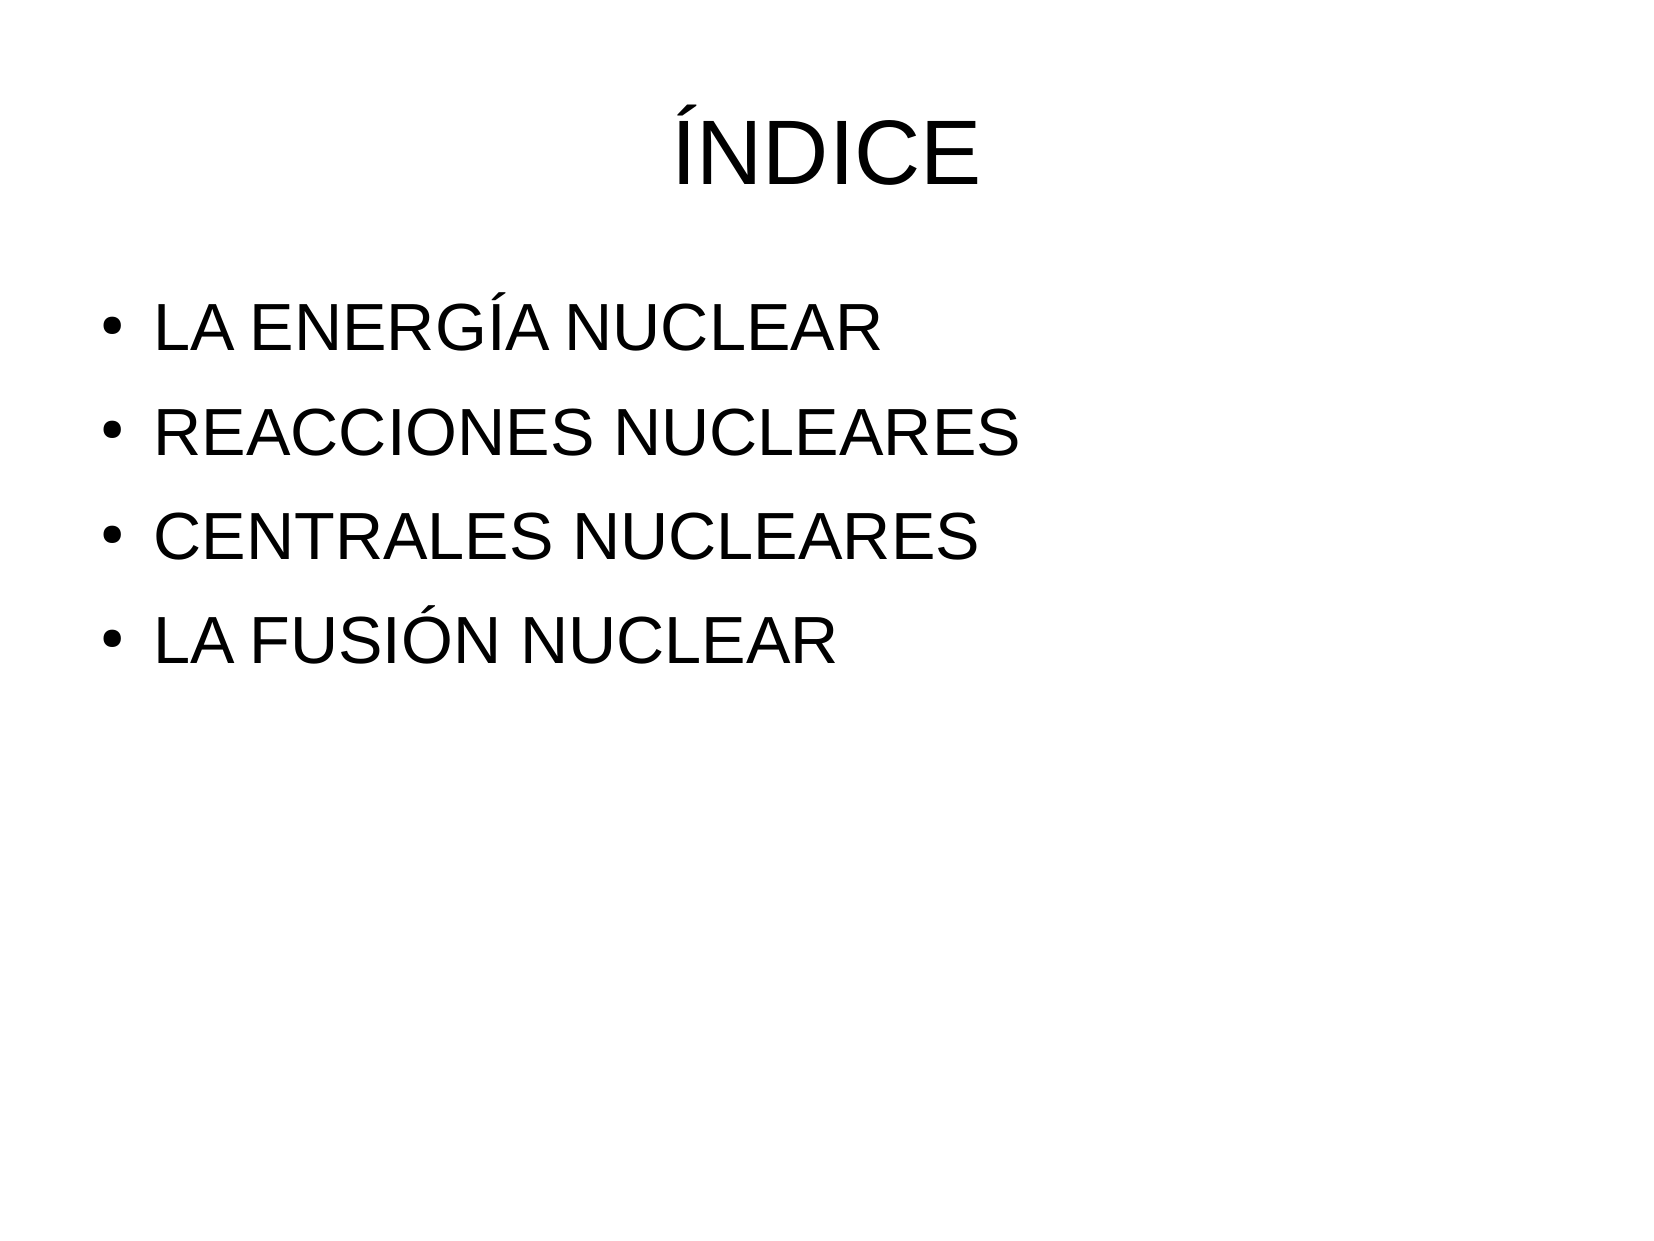

# ÍNDICE
LA ENERGÍA NUCLEAR
REACCIONES NUCLEARES
CENTRALES NUCLEARES
LA FUSIÓN NUCLEAR